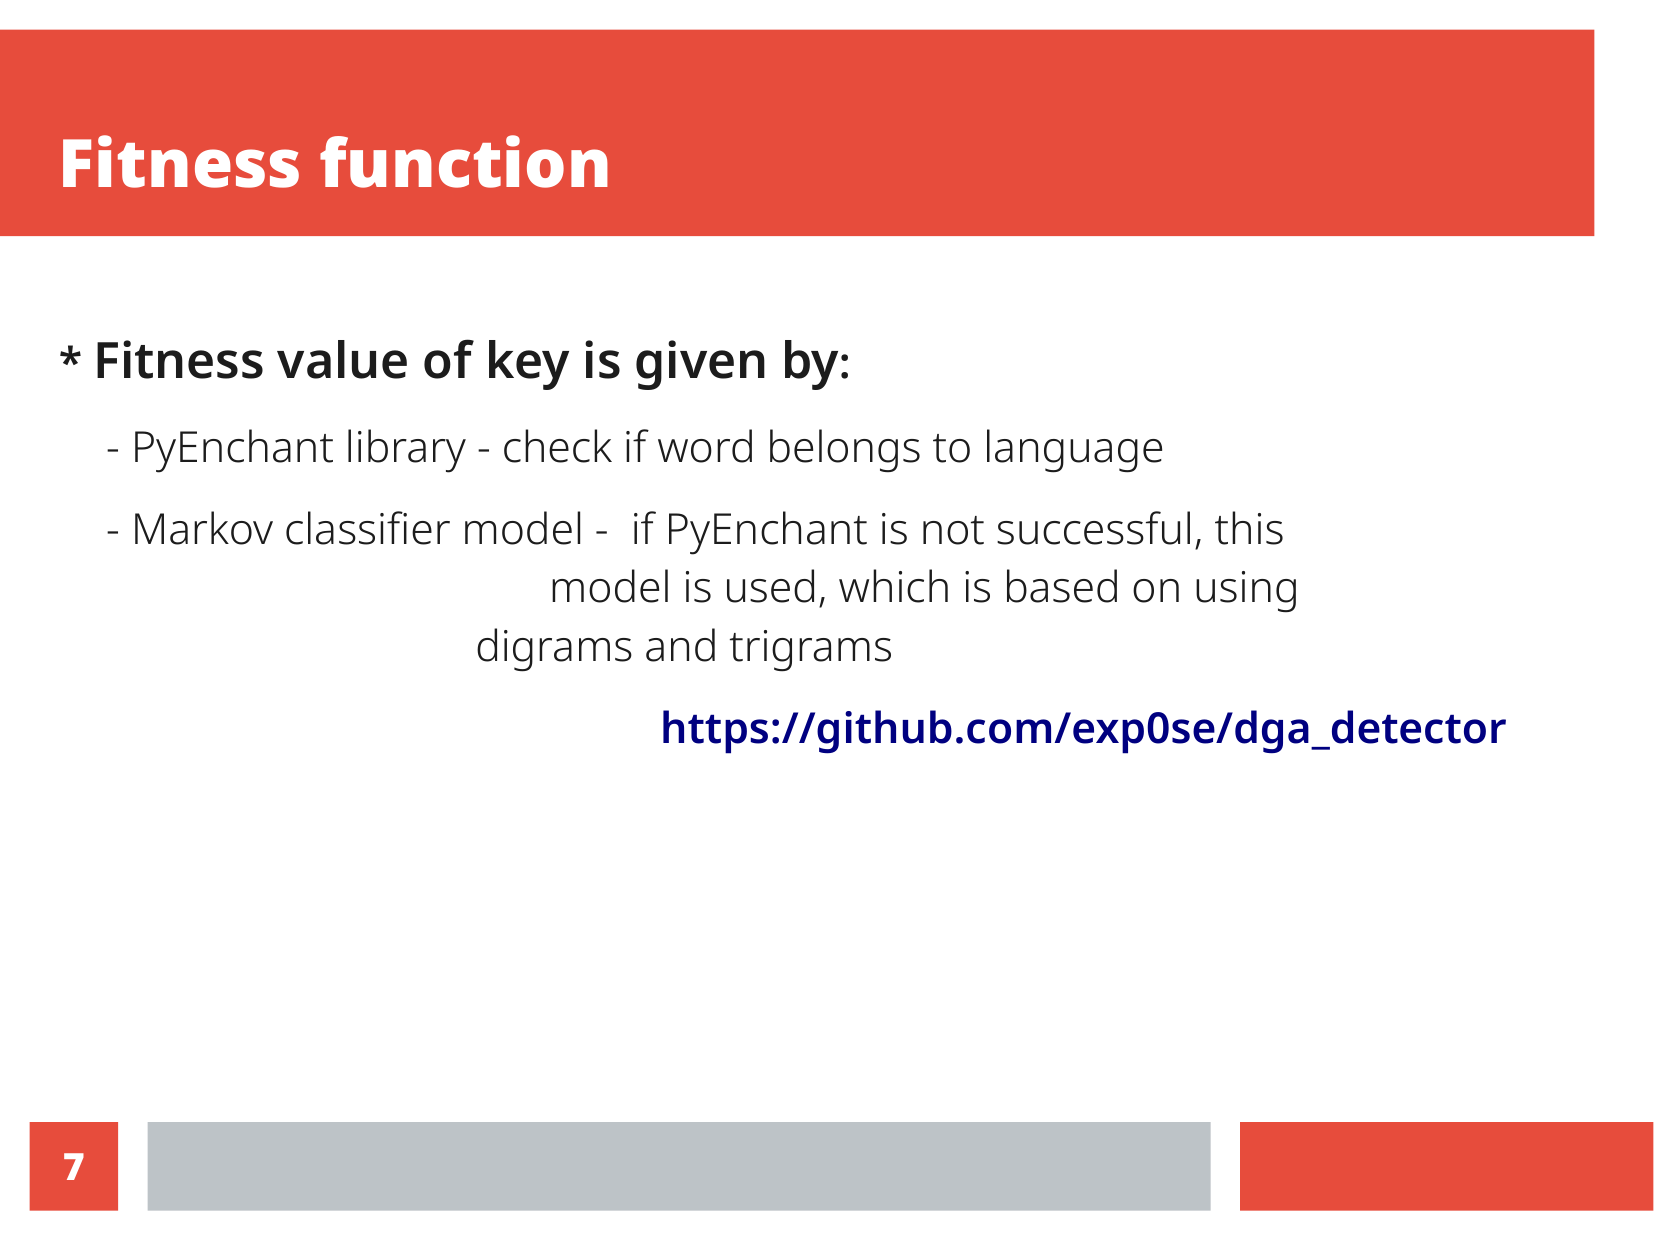

# Fitness function
* Fitness value of key is given by:
- PyEnchant library - check if word belongs to language
- Markov classifier model - if PyEnchant is not successful, this 									model is used, which is based on using 								digrams and trigrams
 https://github.com/exp0se/dga_detector
7